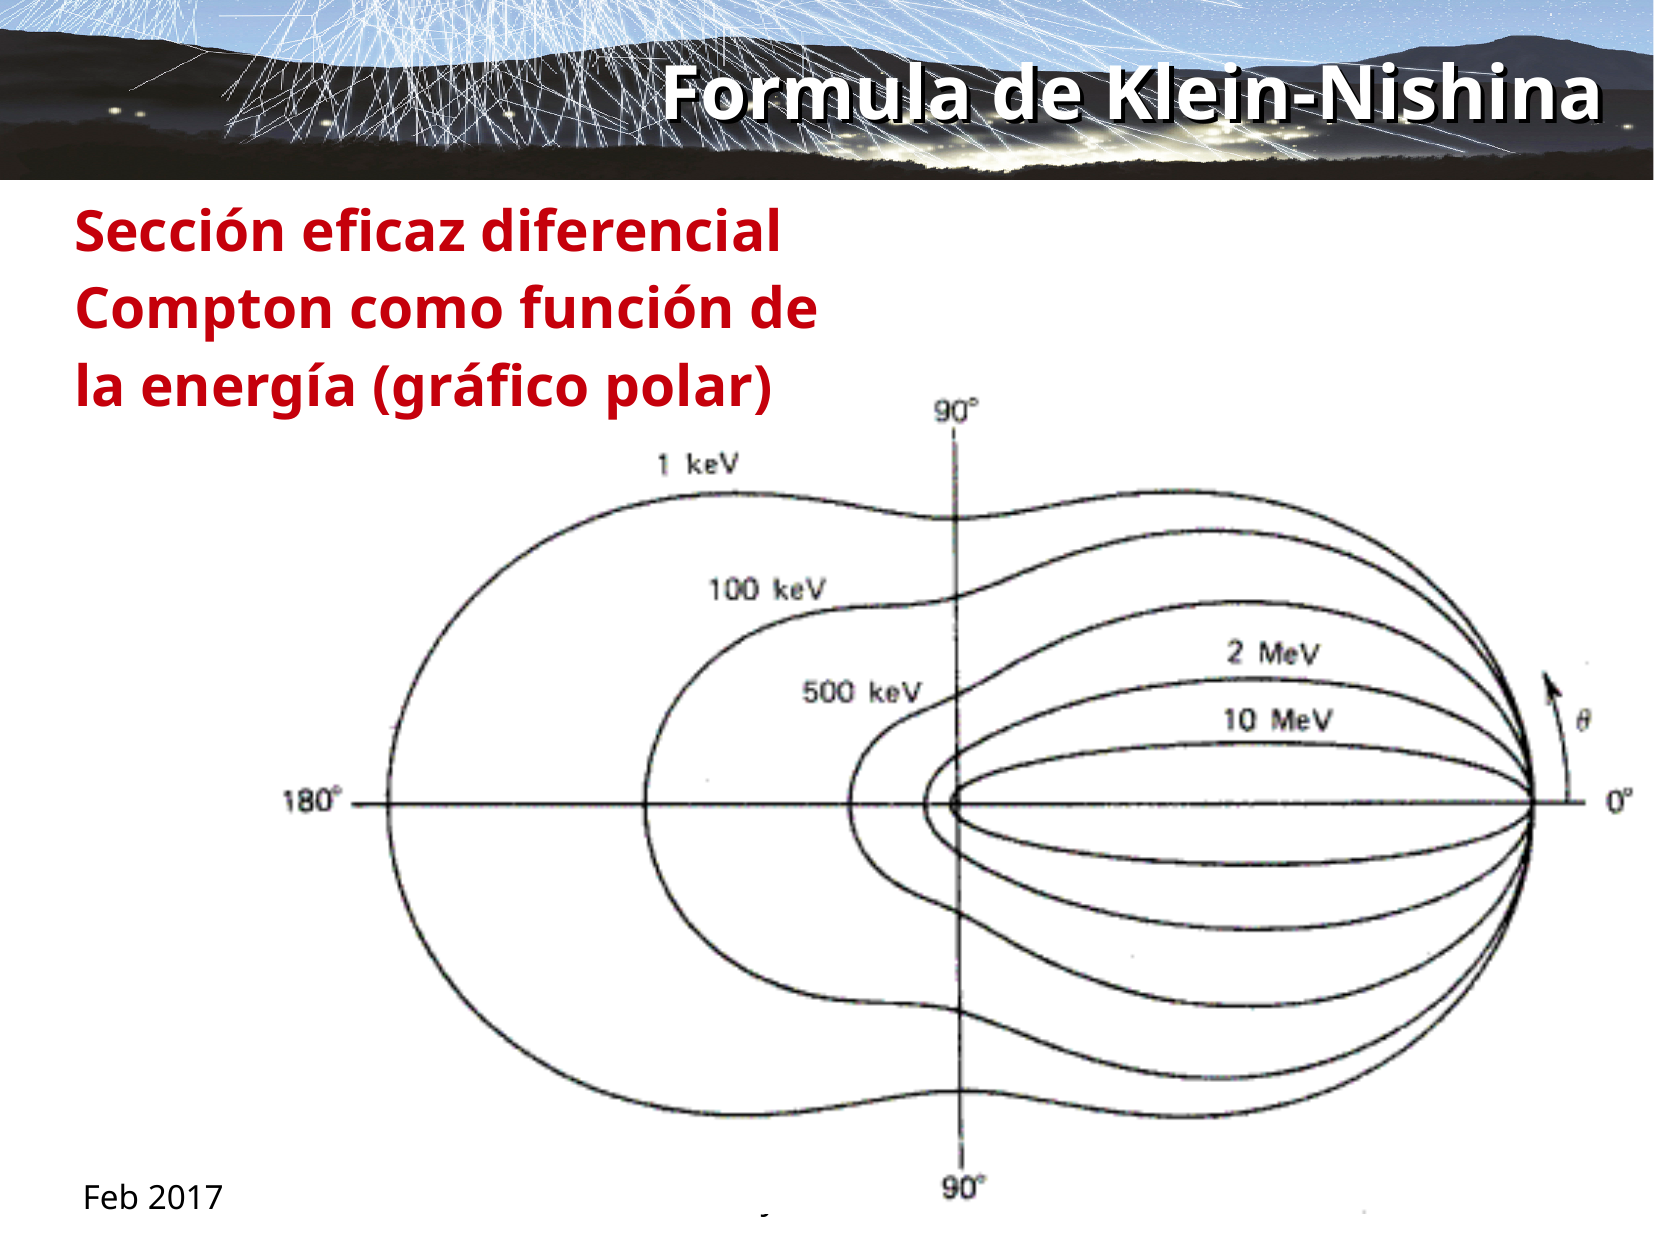

# Formula de Klein-Nishina
Sección eficaz diferencial Compton como función de la energía (gráfico polar)
Feb 2017
Asorey - Chile - U02
20